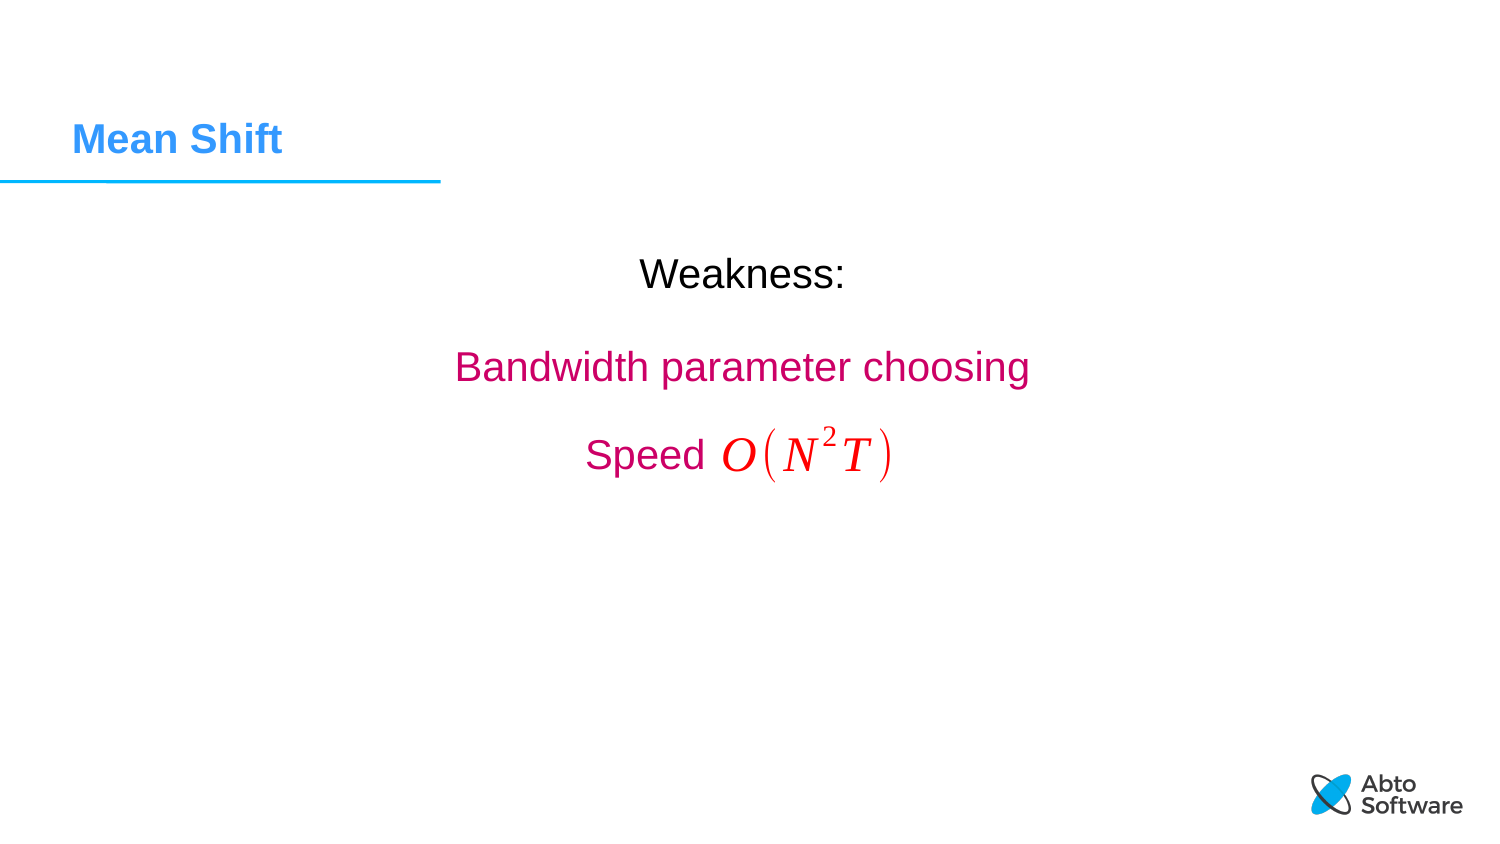

# Mean Shift
Weakness:
Bandwidth parameter choosing
Speed